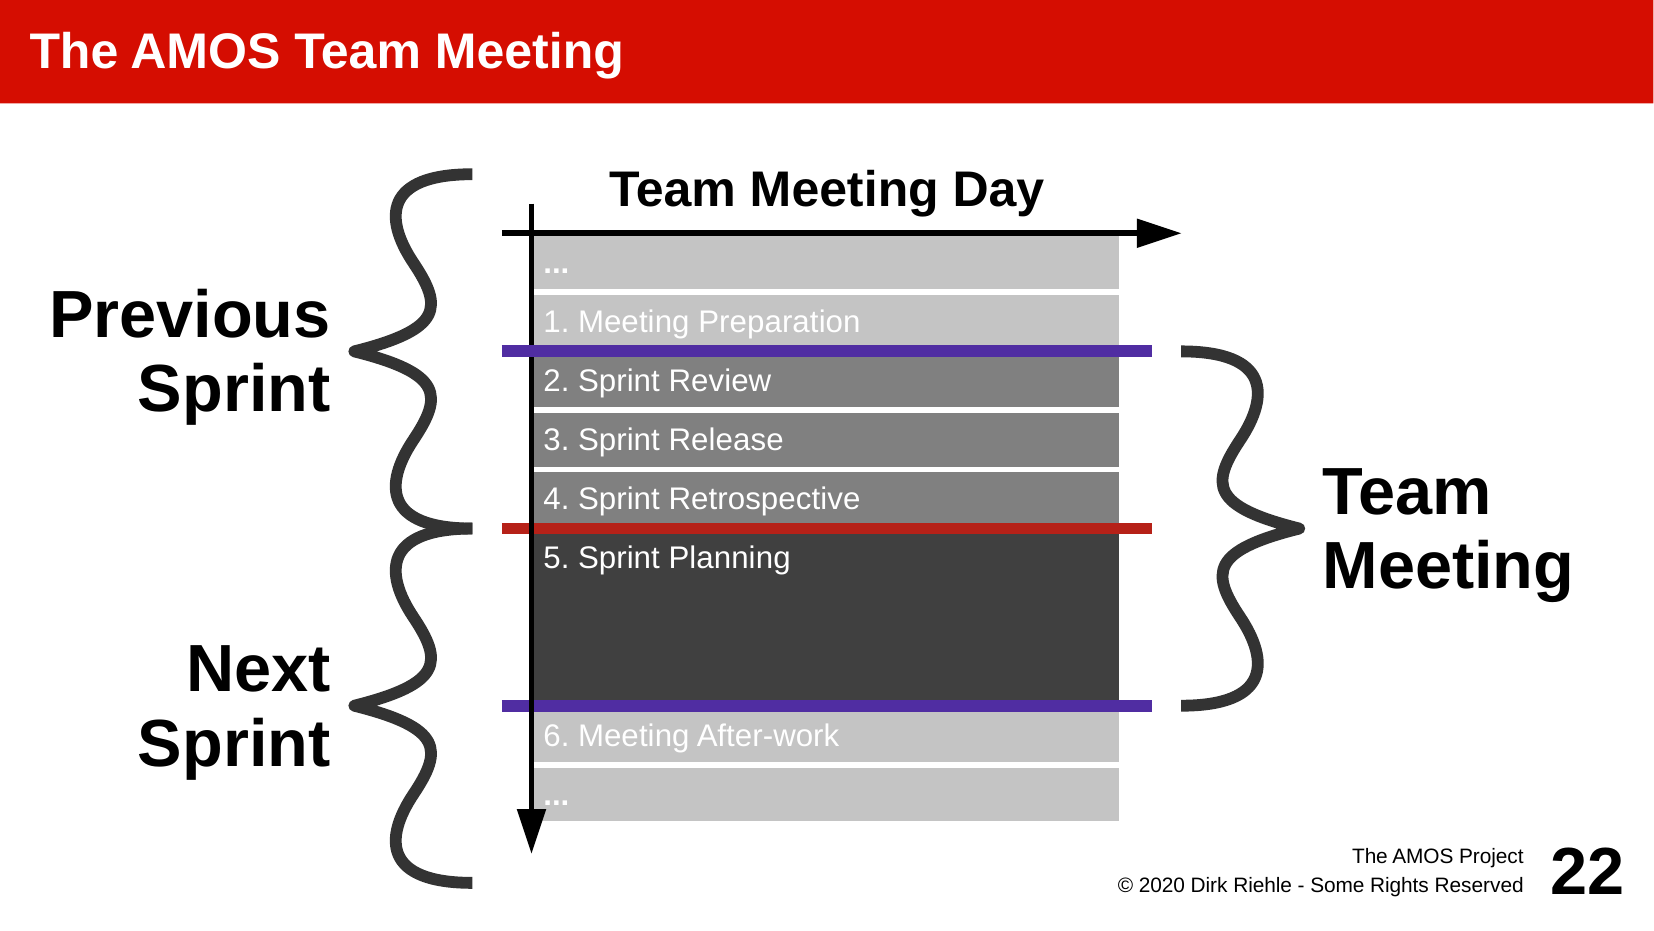

# The AMOS Team Meeting
Team Meeting Day
...
Previous
Sprint
1. Meeting Preparation
2. Sprint Review
3. Sprint Release
Team
Meeting
4. Sprint Retrospective
5. Sprint Planning
Next
Sprint
6. Meeting After-work
...
The AMOS Project
22
© 2020 Dirk Riehle - Some Rights Reserved